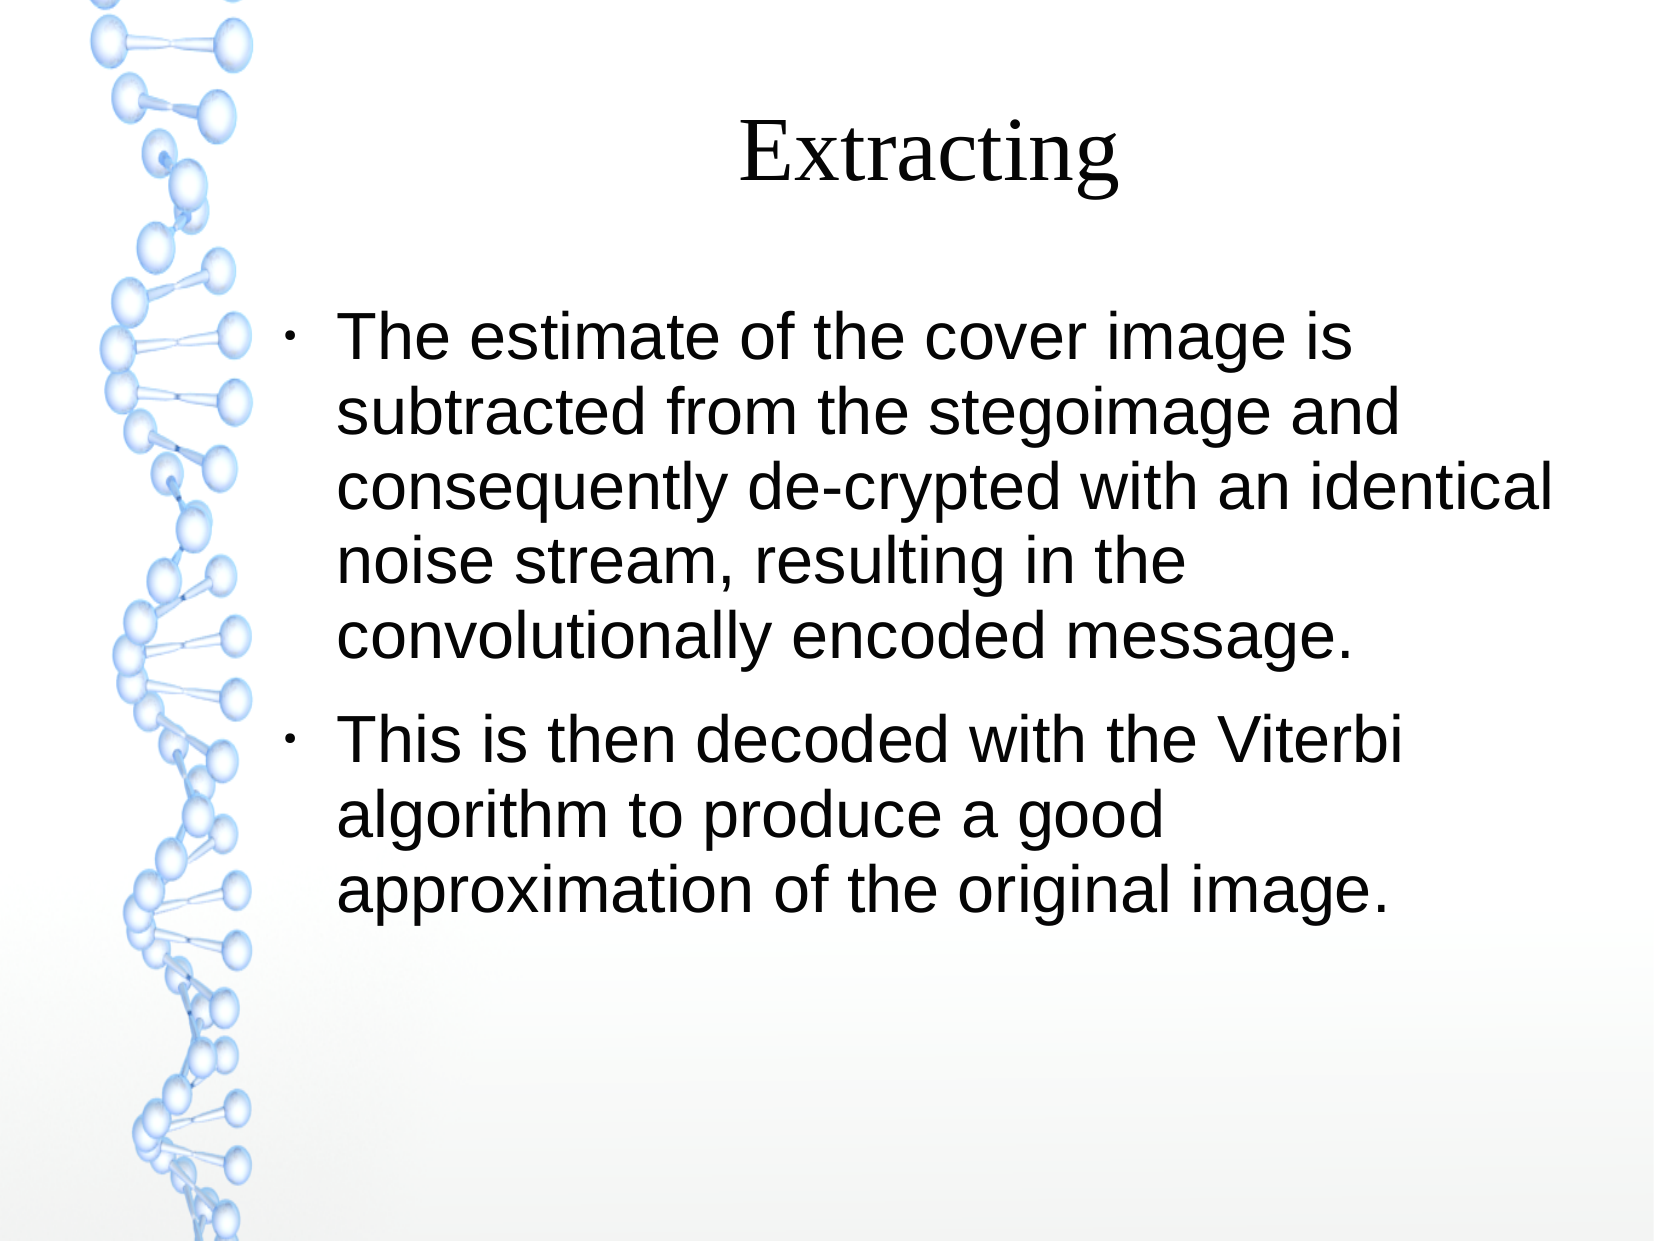

# Extracting
The estimate of the cover image is subtracted from the stegoimage and consequently de-crypted with an identical noise stream, resulting in the convolutionally encoded message.
This is then decoded with the Viterbi algorithm to produce a good approximation of the original image.